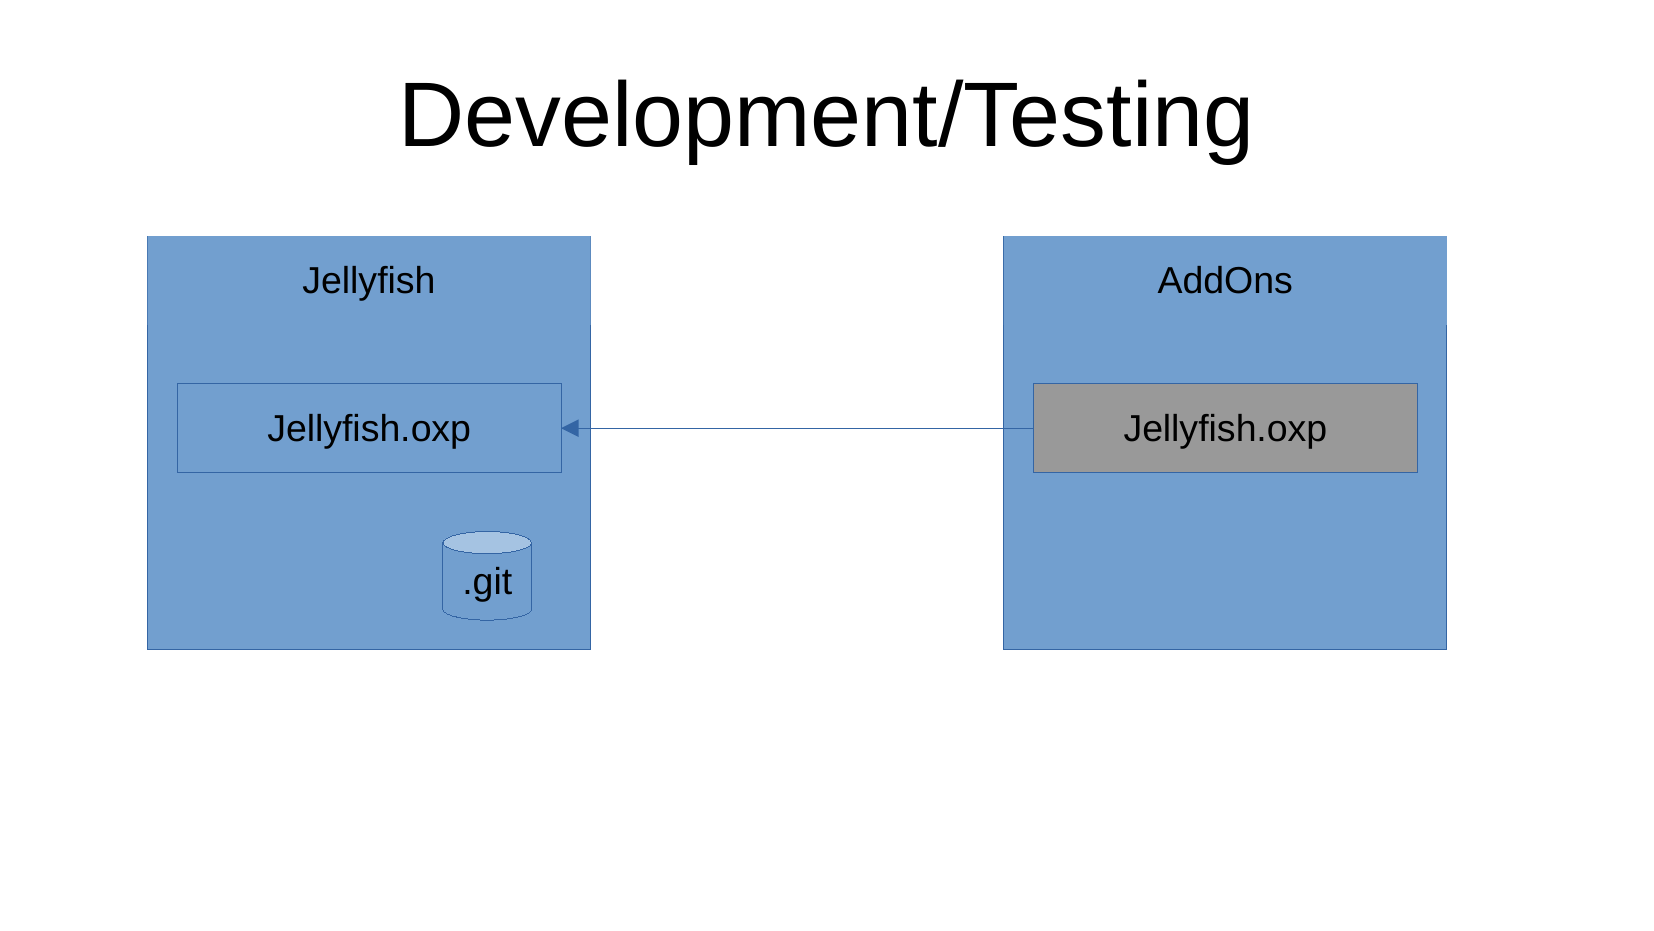

# Development/Testing
Jellyfish
AddOns
Jellyfish.oxp
Jellyfish.oxp
.git